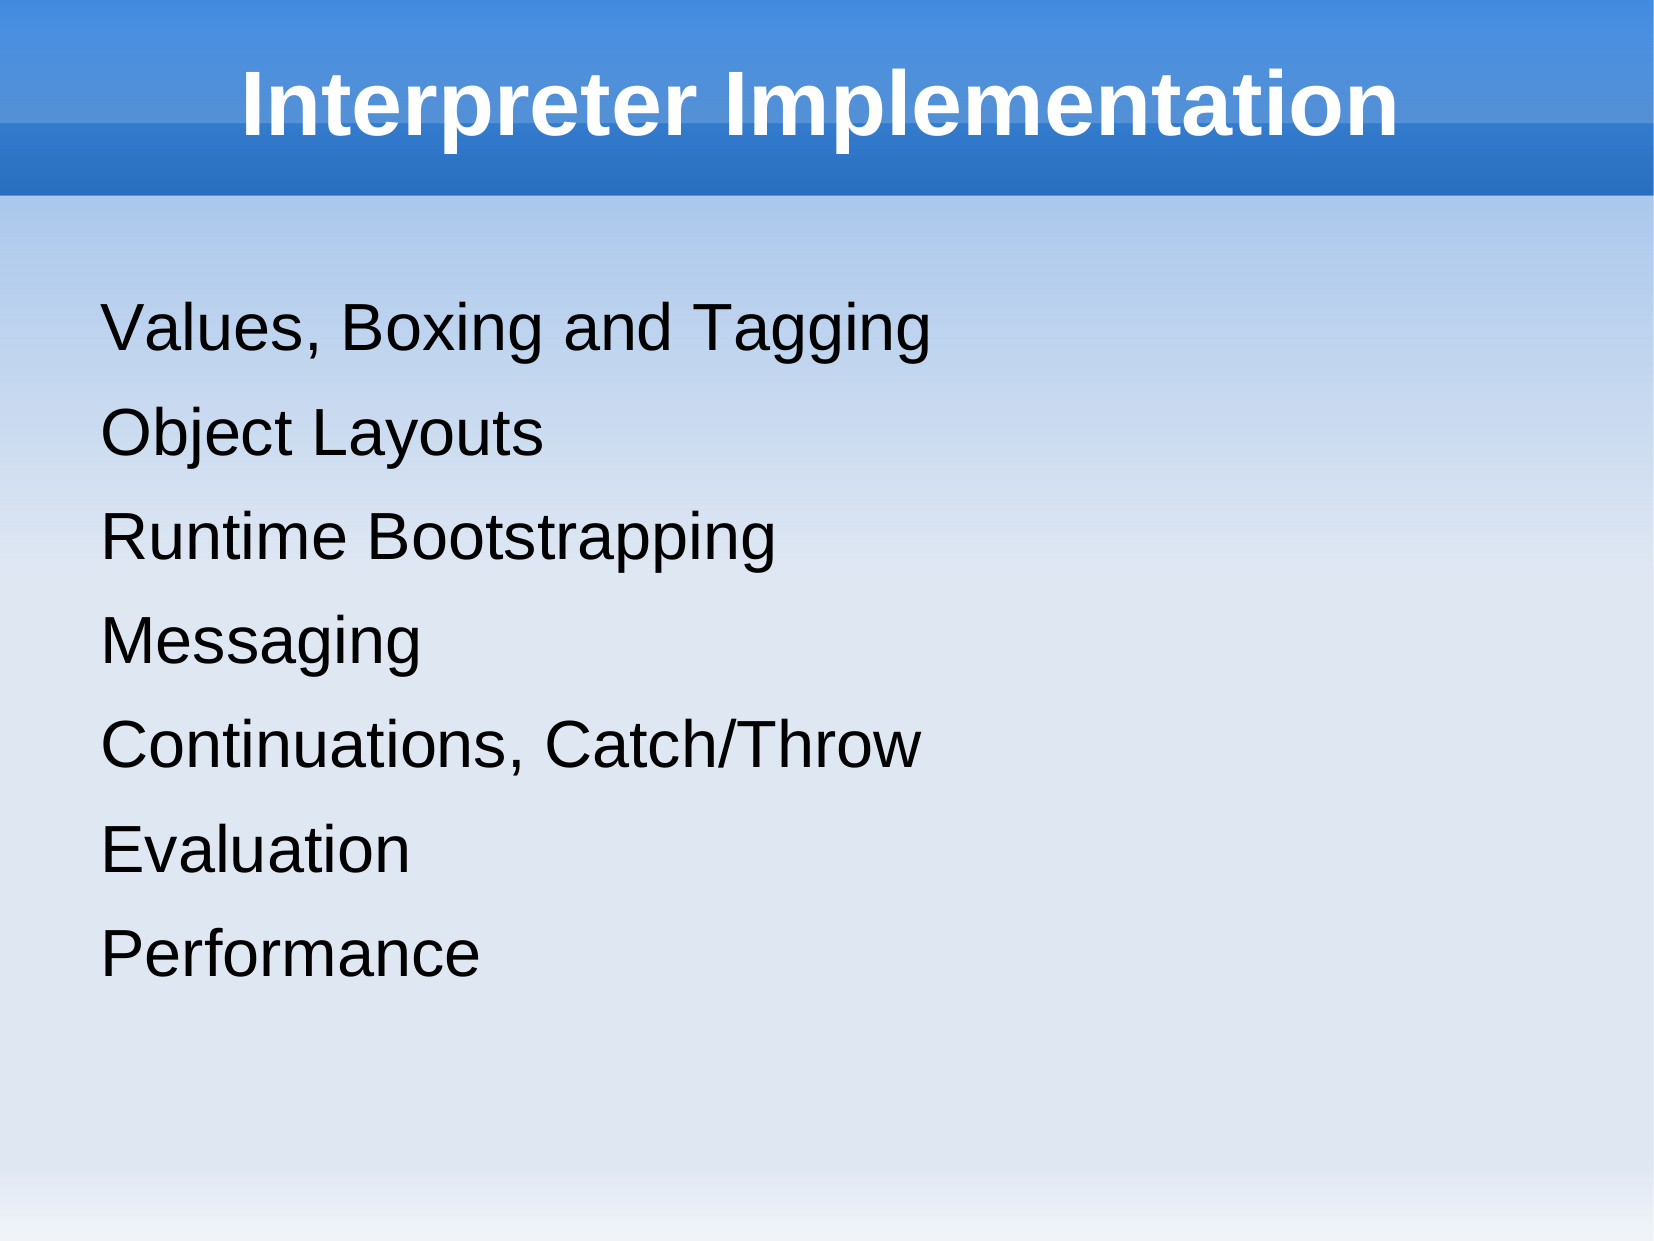

# Interpreter Implementation
Values, Boxing and Tagging
Object Layouts
Runtime Bootstrapping
Messaging
Continuations, Catch/Throw
Evaluation
Performance